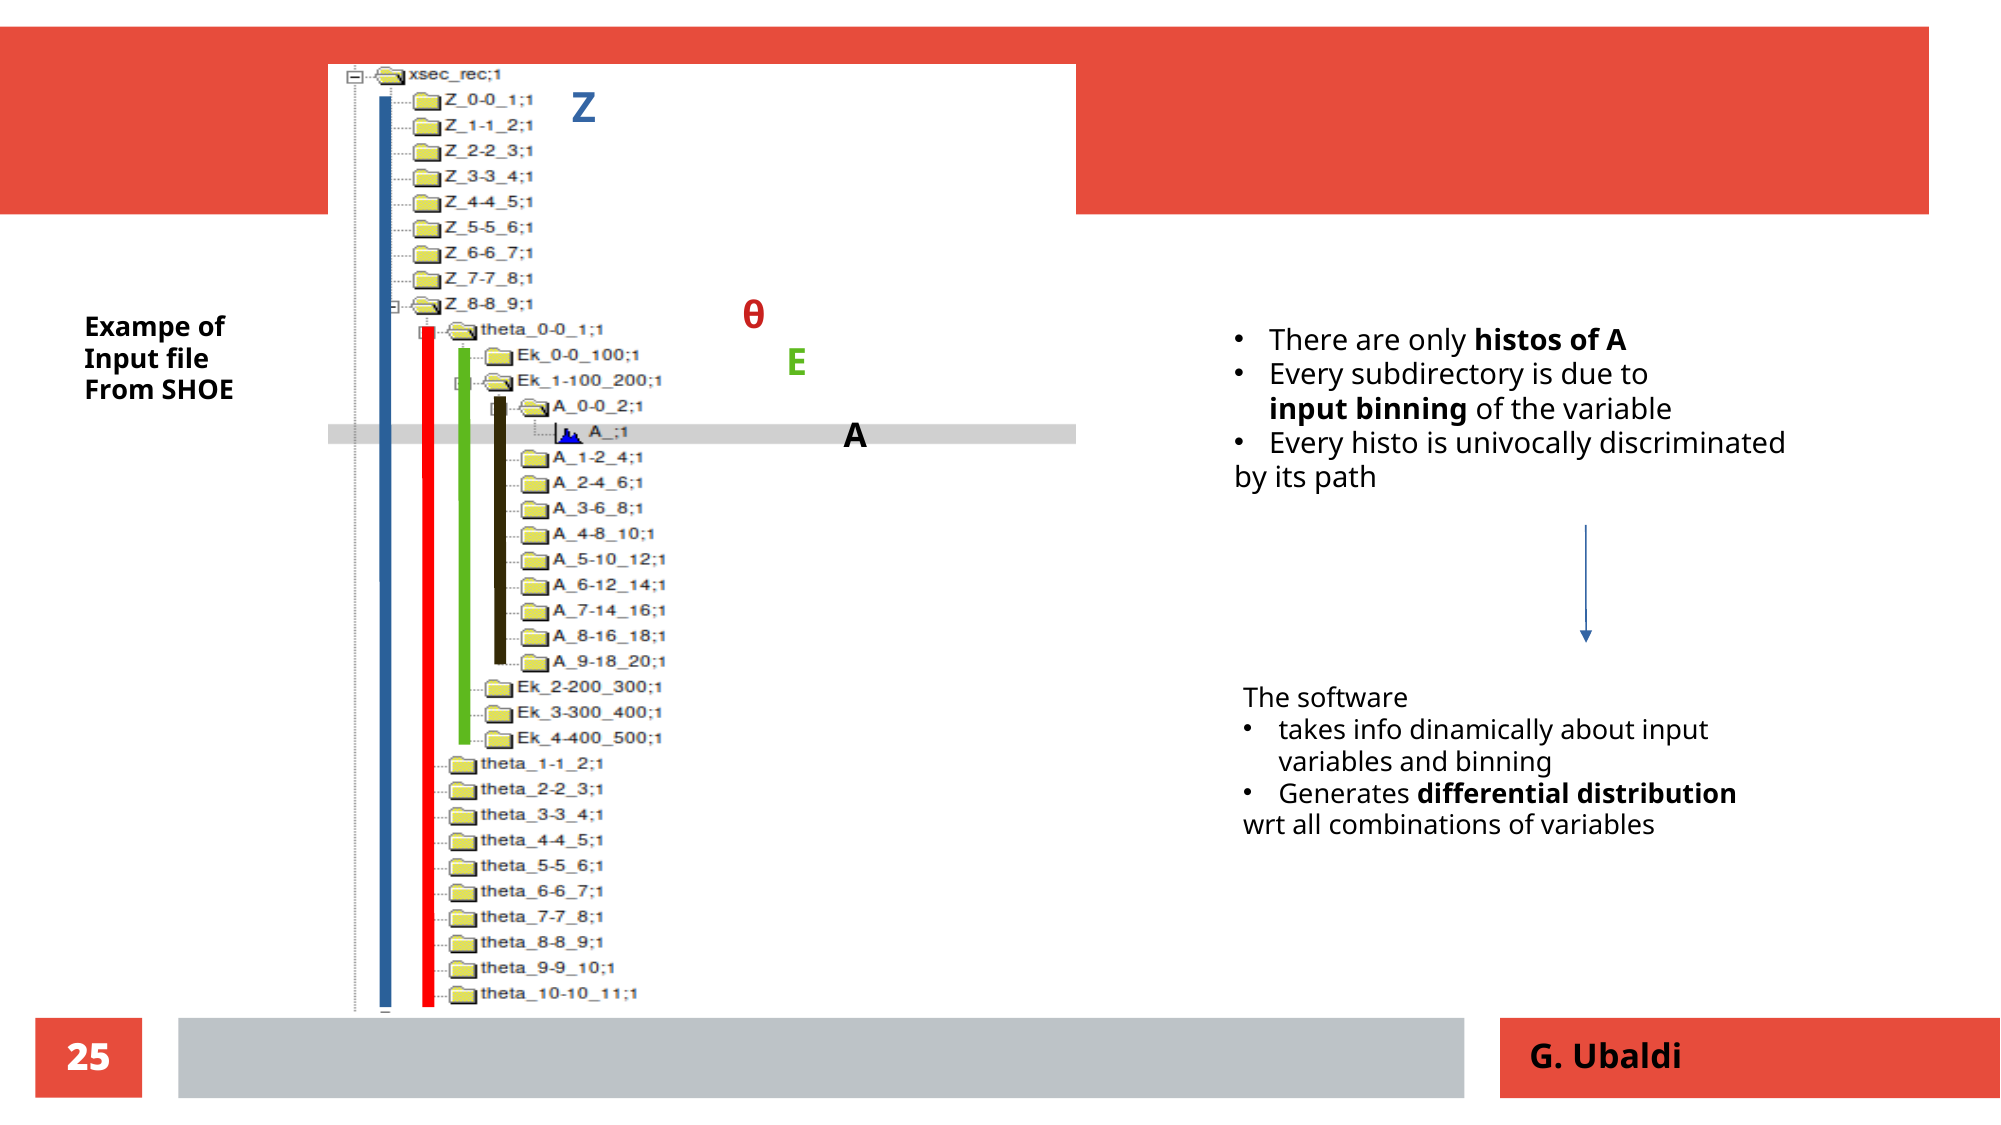

Z
Exampe of
Input file
From SHOE
θ
There are only histos of A
Every subdirectory is due to
input binning of the variable
Every histo is univocally discriminated
by its path
E
A
The software
takes info dinamically about input
variables and binning
Generates differential distribution
wrt all combinations of variables
25
G. Ubaldi